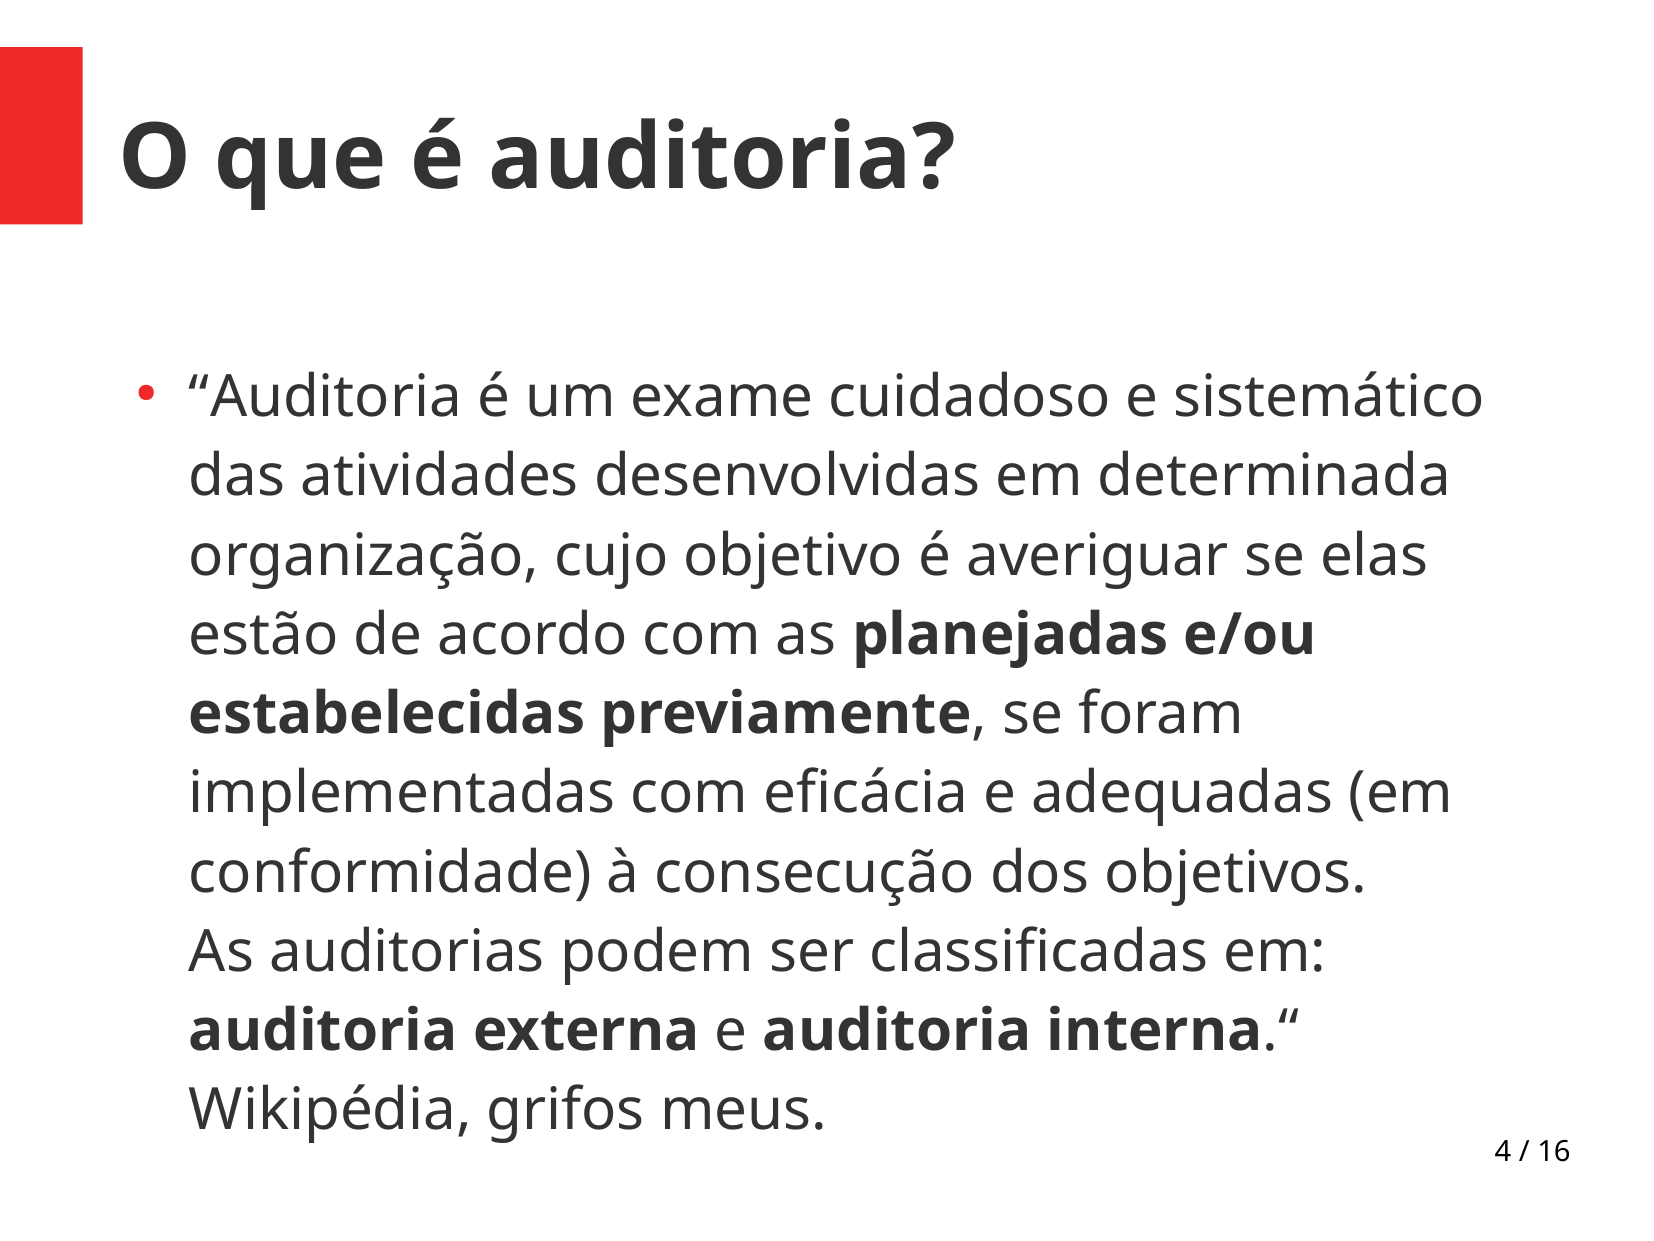

# O que é auditoria?
“Auditoria é um exame cuidadoso e sistemático das atividades desenvolvidas em determinada organização, cujo objetivo é averiguar se elas estão de acordo com as planejadas e/ou estabelecidas previamente, se foram implementadas com eficácia e adequadas (em conformidade) à consecução dos objetivos.
As auditorias podem ser classificadas em: auditoria externa e auditoria interna.“ Wikipédia, grifos meus.
4